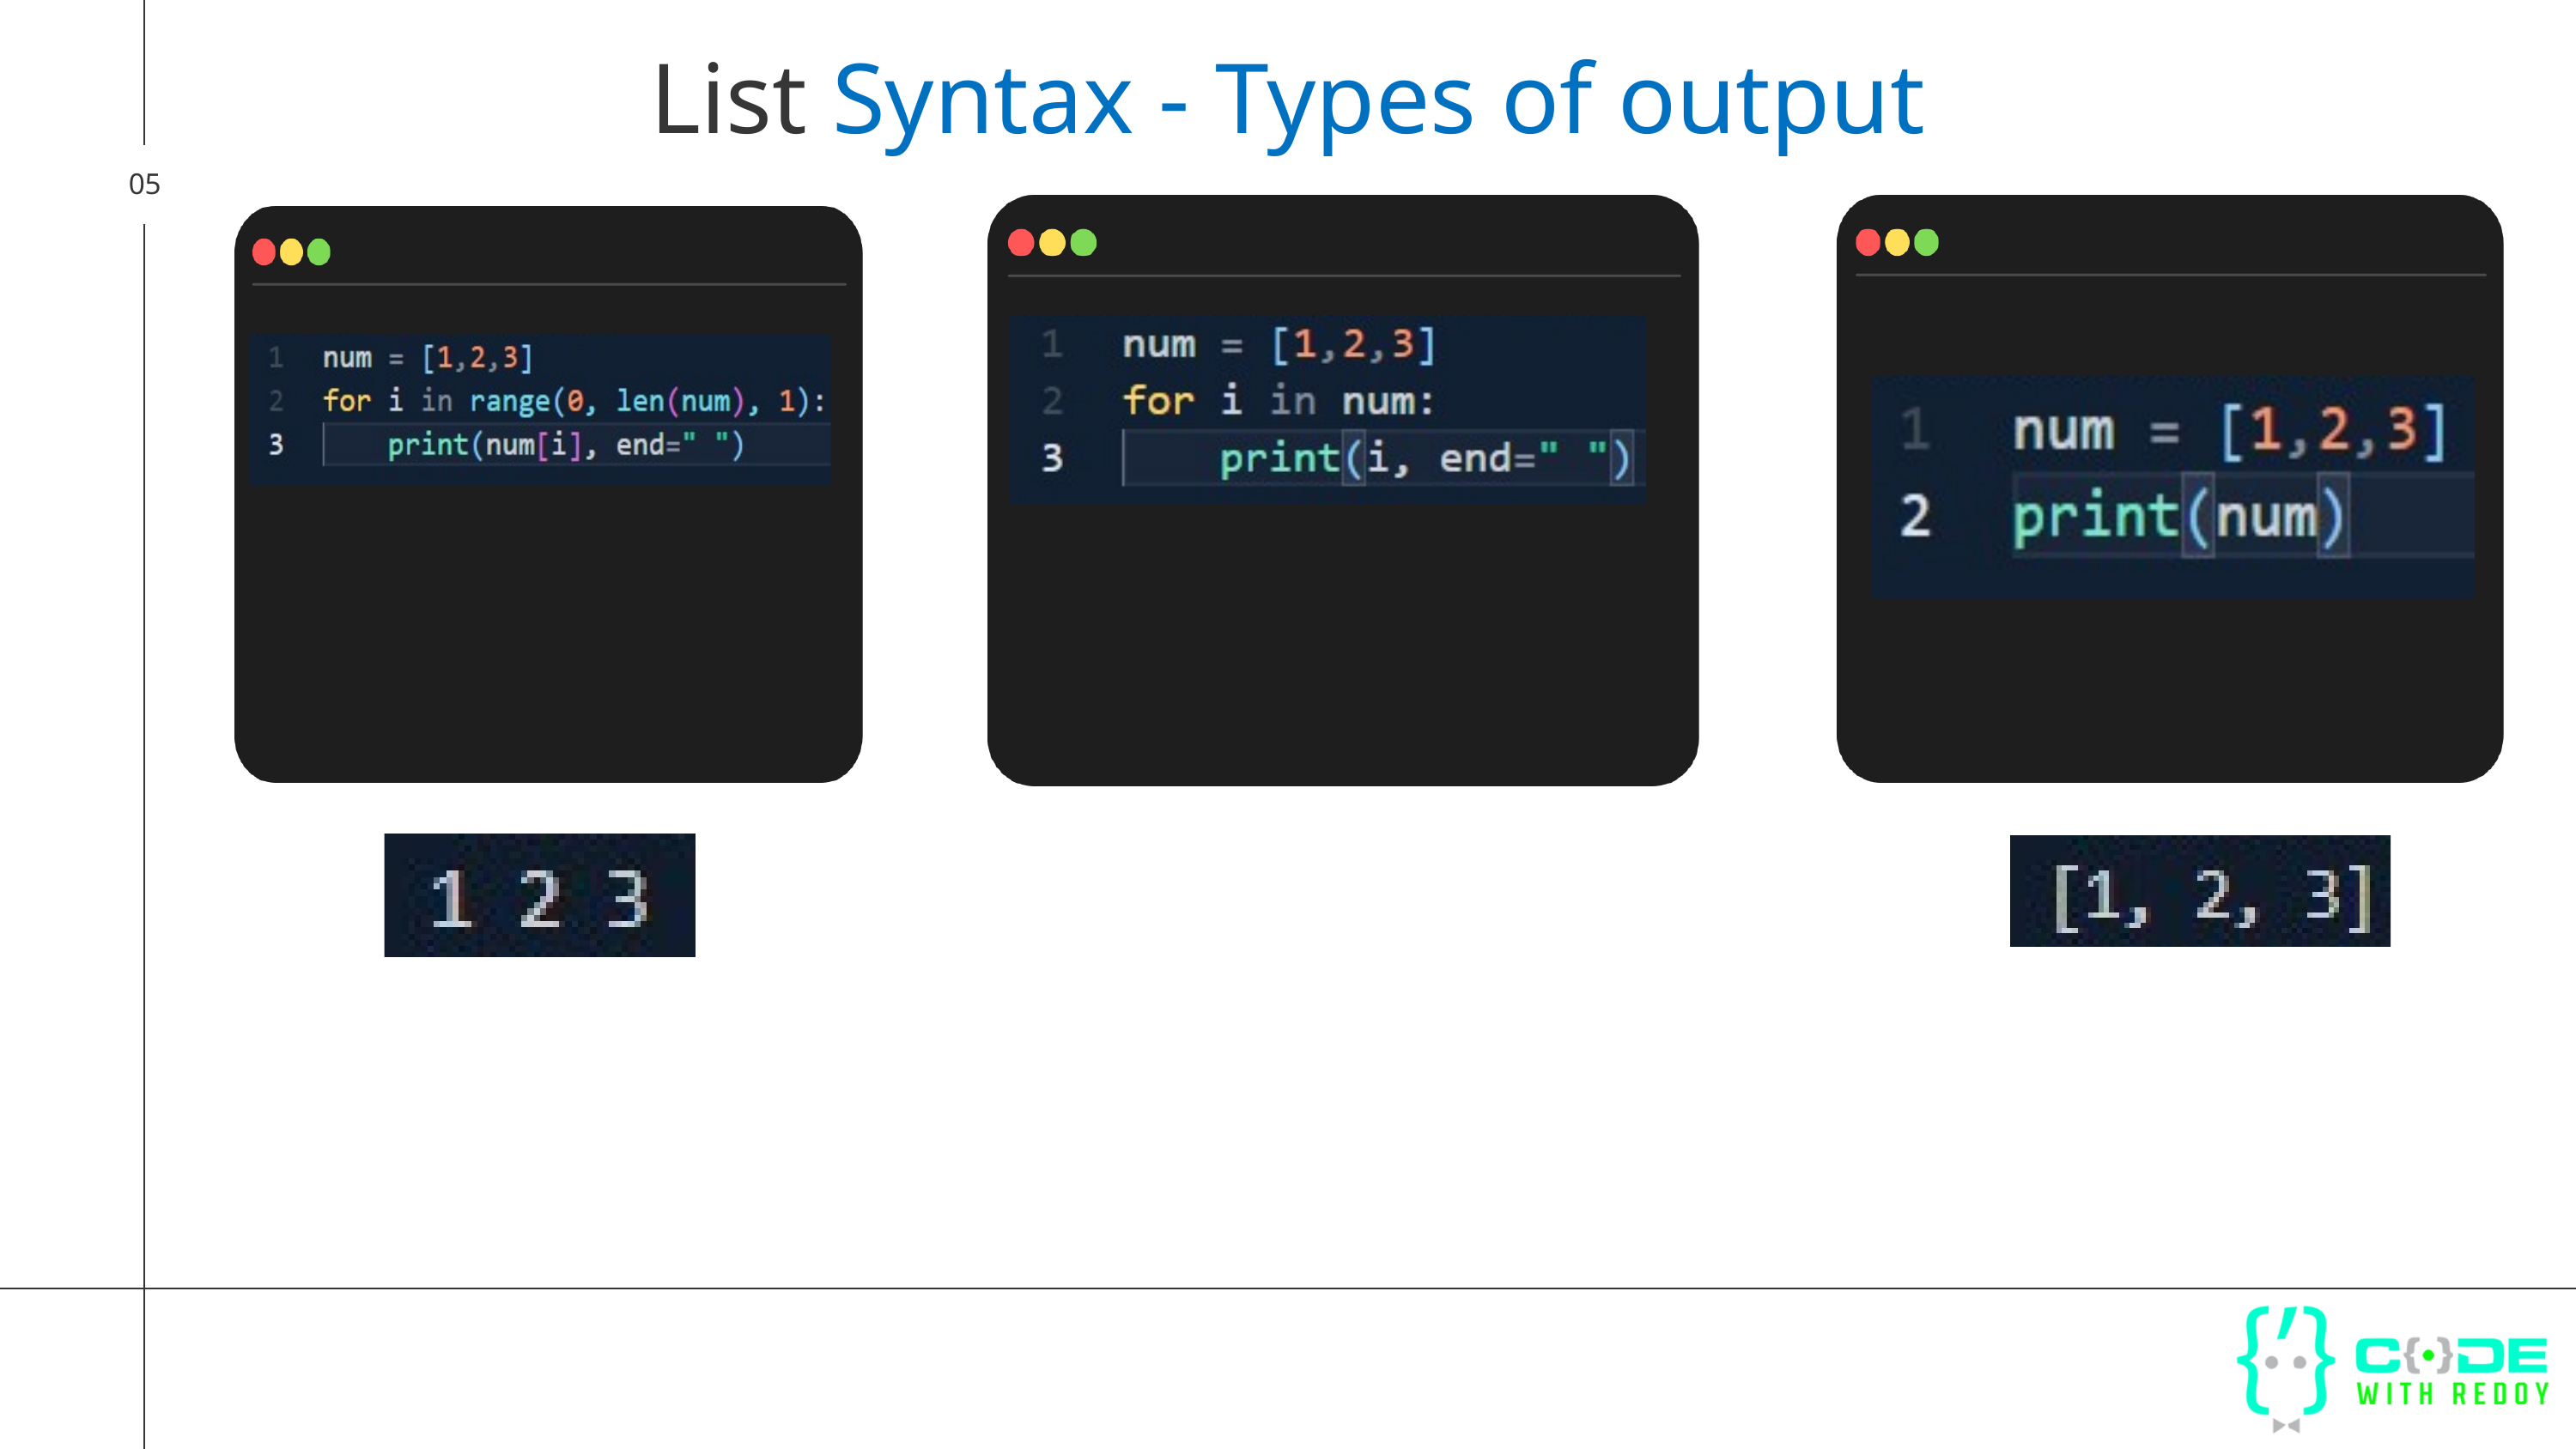

List Syntax - Types of output
05